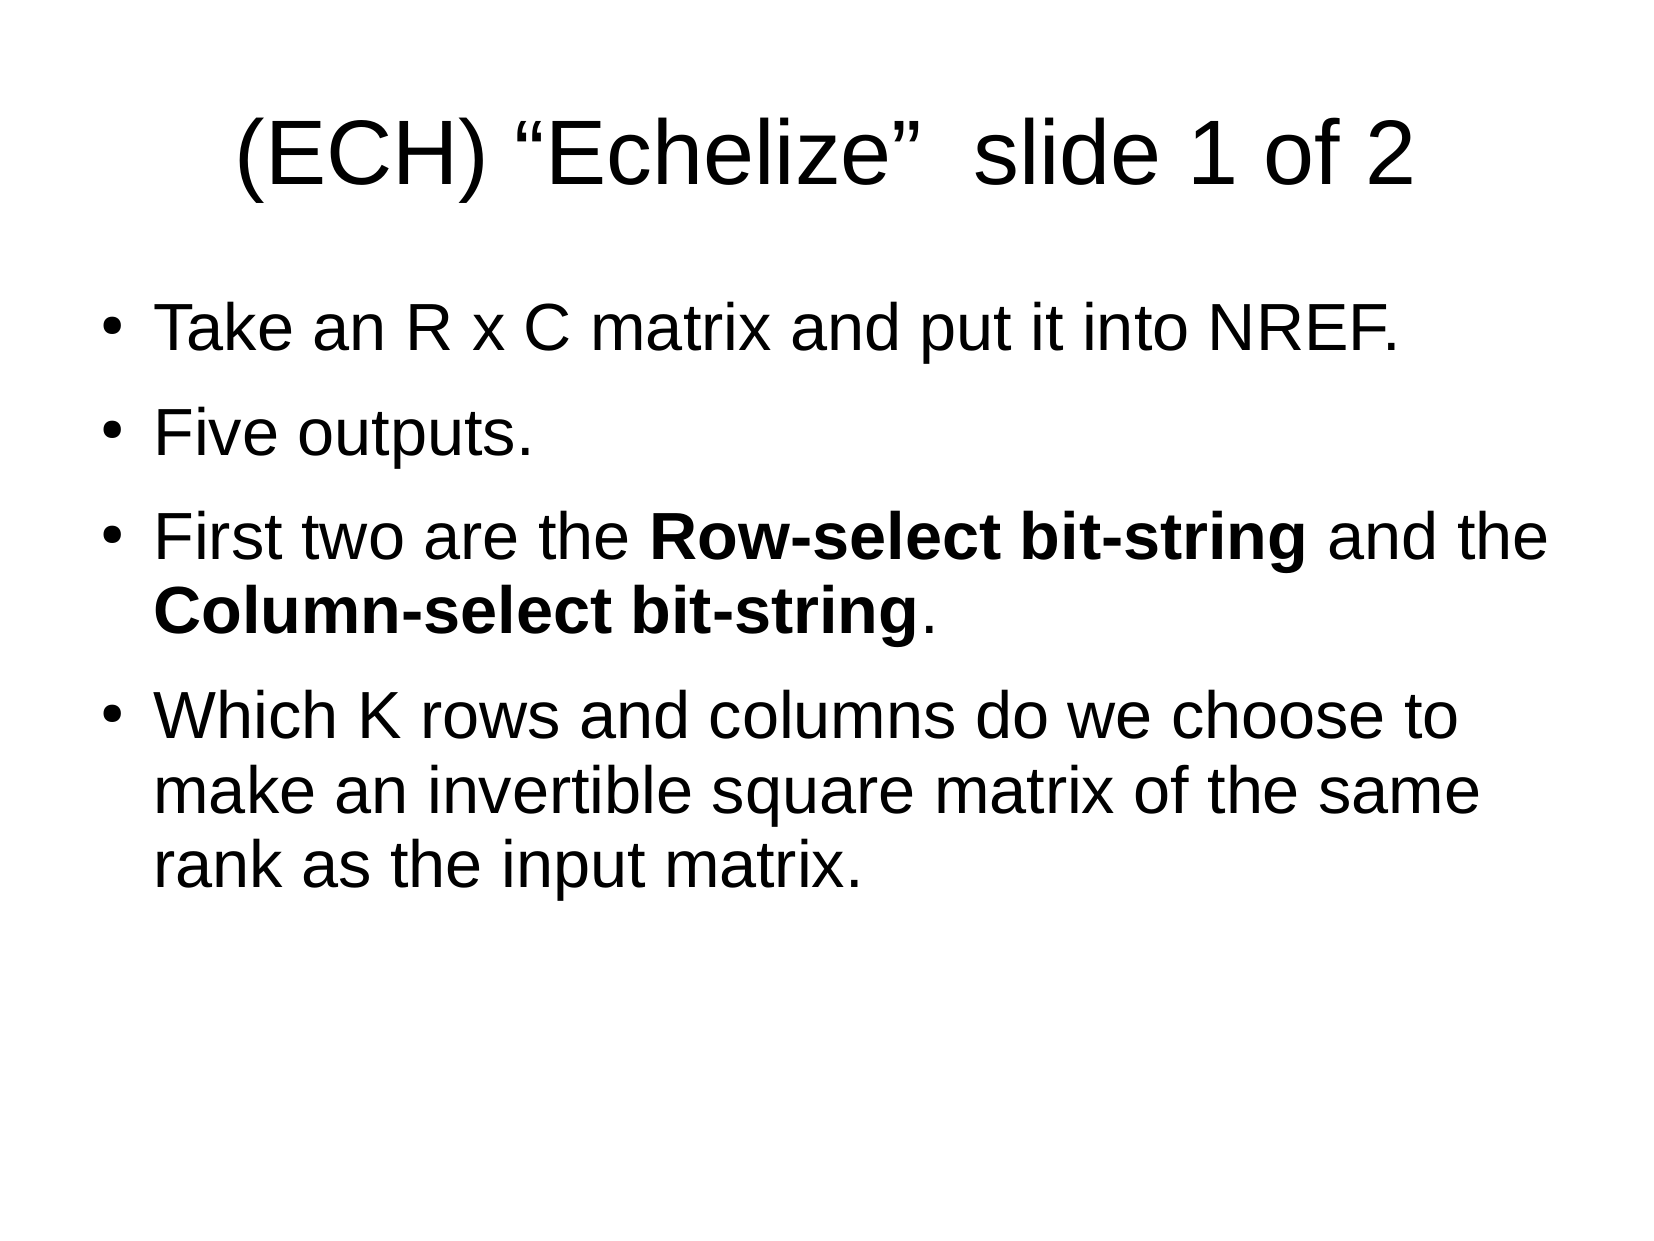

# (ECH) “Echelize” slide 1 of 2
Take an R x C matrix and put it into NREF.
Five outputs.
First two are the Row-select bit-string and the Column-select bit-string.
Which K rows and columns do we choose to make an invertible square matrix of the same rank as the input matrix.